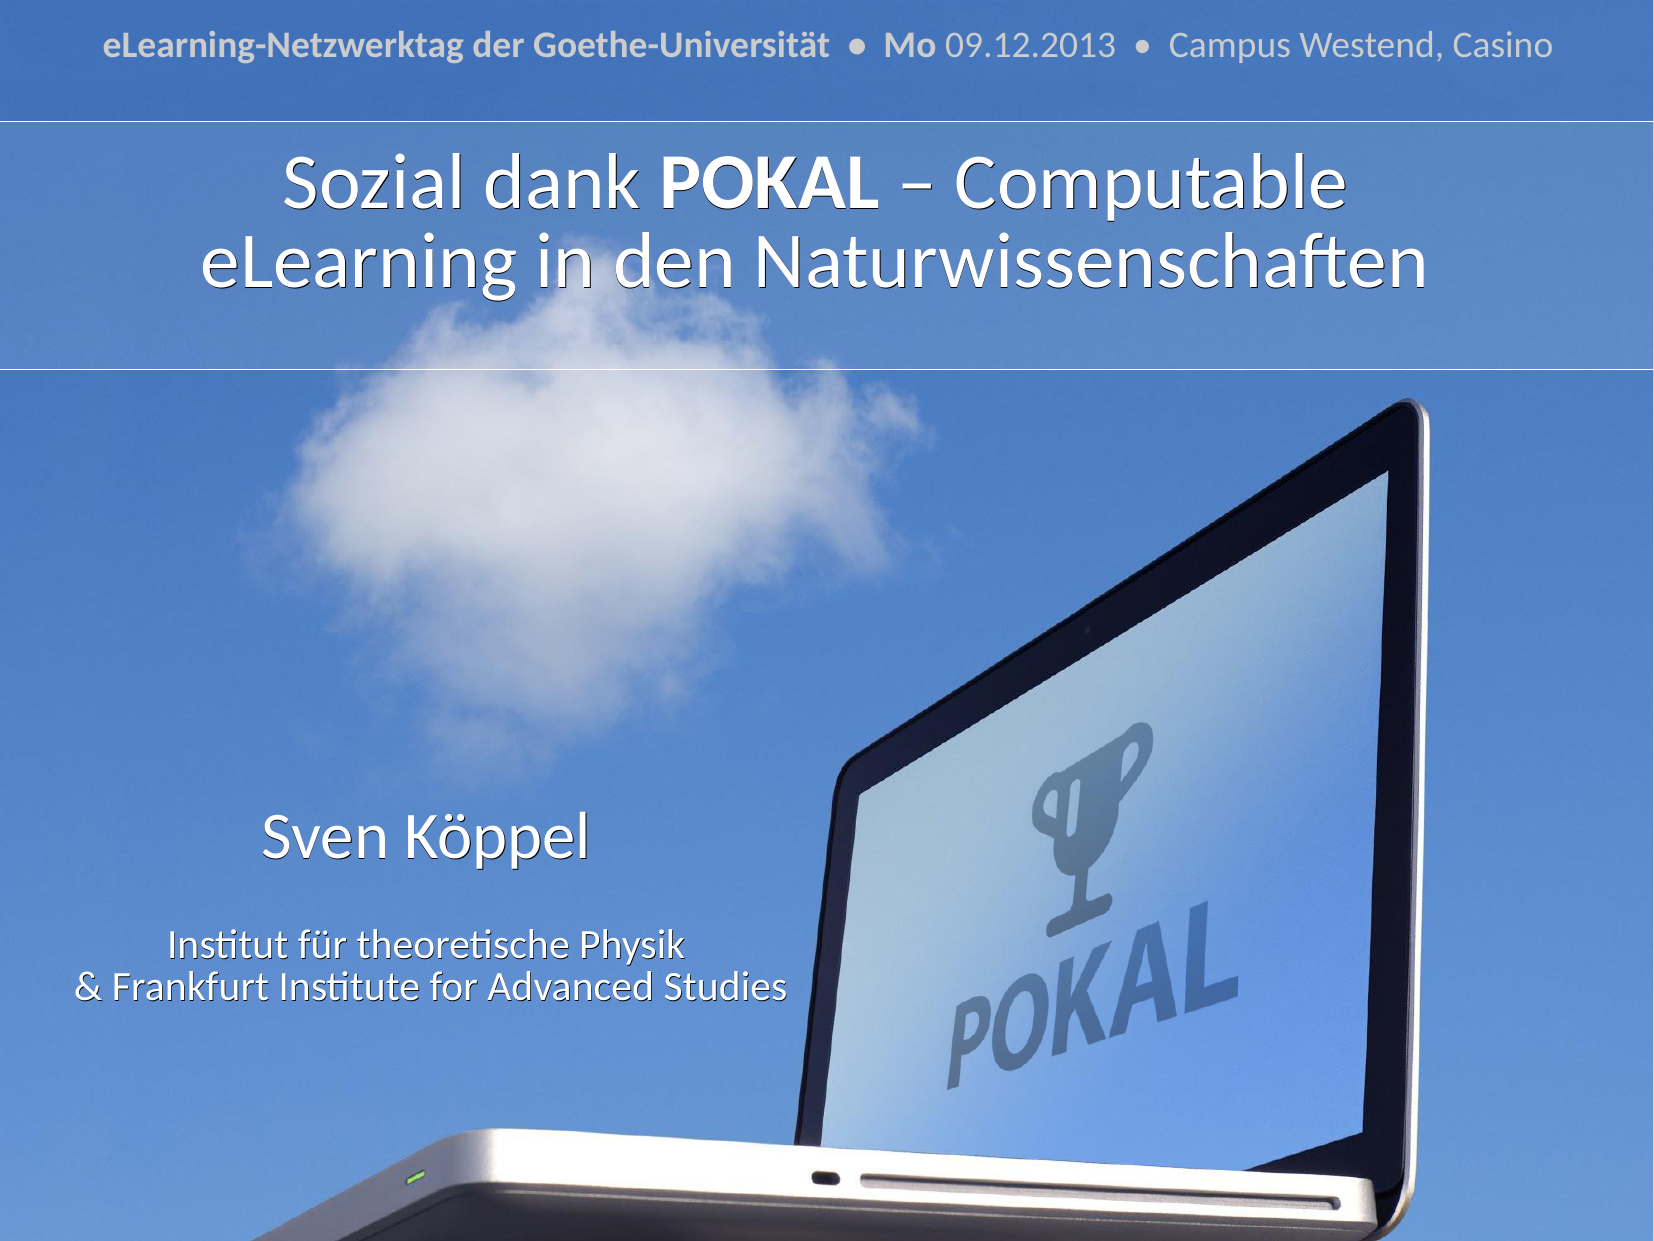

eLearning-Netzwerktag der Goethe-Universität • Mo 09.12.2013 • Campus Westend, Casino
Sozial dank POKAL – Computable eLearning in den Naturwissenschaften
Sven Köppel
Institut für theoretische Physik
 & Frankfurt Institute for Advanced Studies